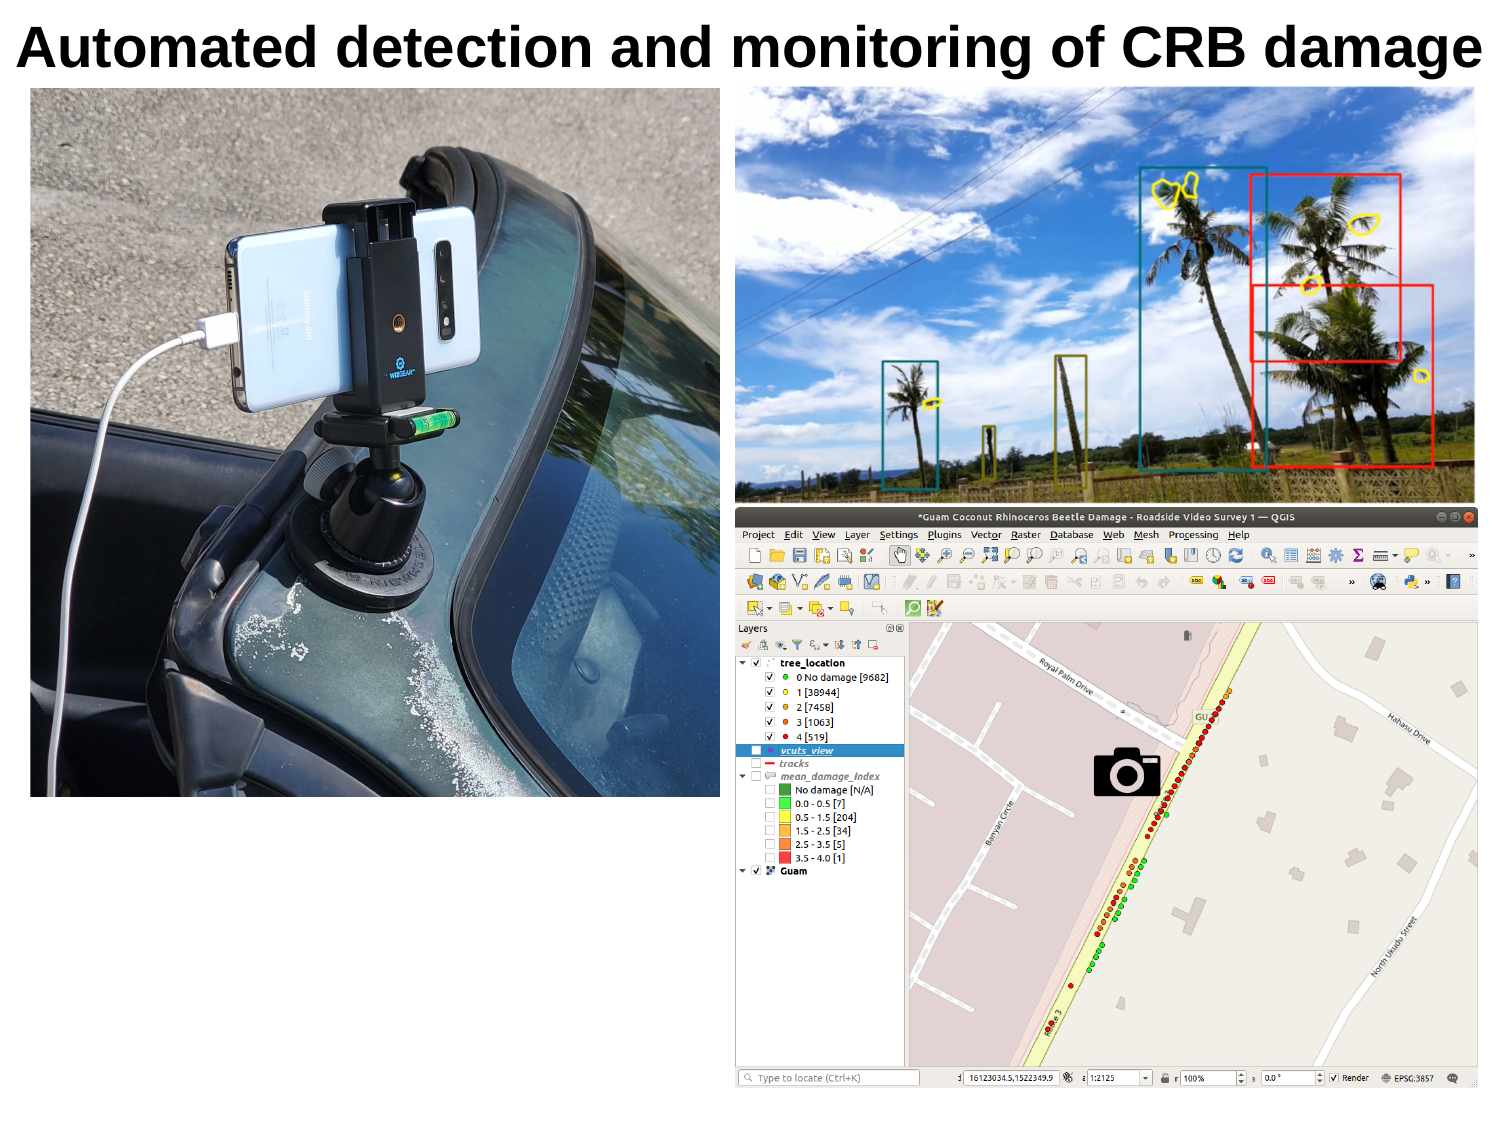

# Automated detection and monitoring of CRB damage